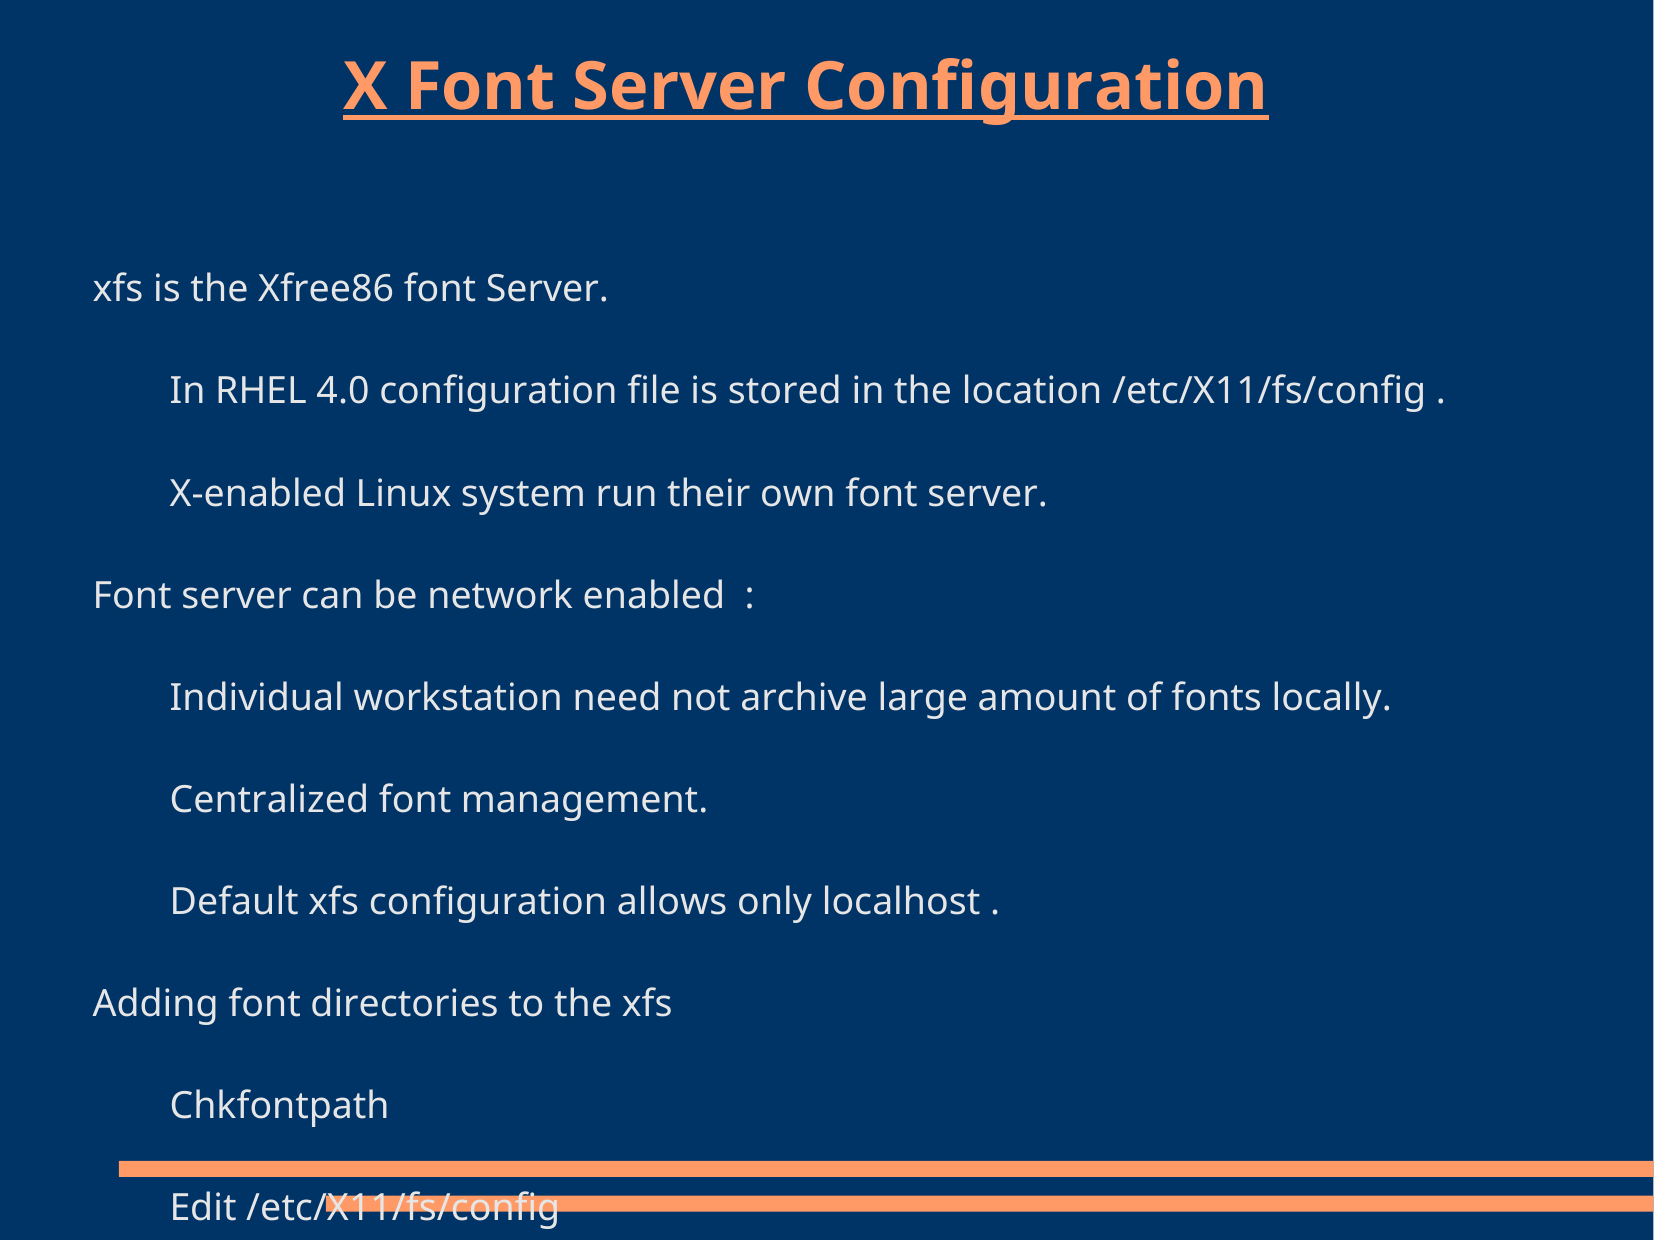

X Font Server Configuration
# xfs is the Xfree86 font Server.
In RHEL 4.0 configuration file is stored in the location /etc/X11/fs/config .
X-enabled Linux system run their own font server.
Font server can be network enabled :
Individual workstation need not archive large amount of fonts locally.
Centralized font management.
Default xfs configuration allows only localhost .
Adding font directories to the xfs
Chkfontpath
Edit /etc/X11/fs/config
Add fonts to the ~/.fonts and run the command fc-cache as root.